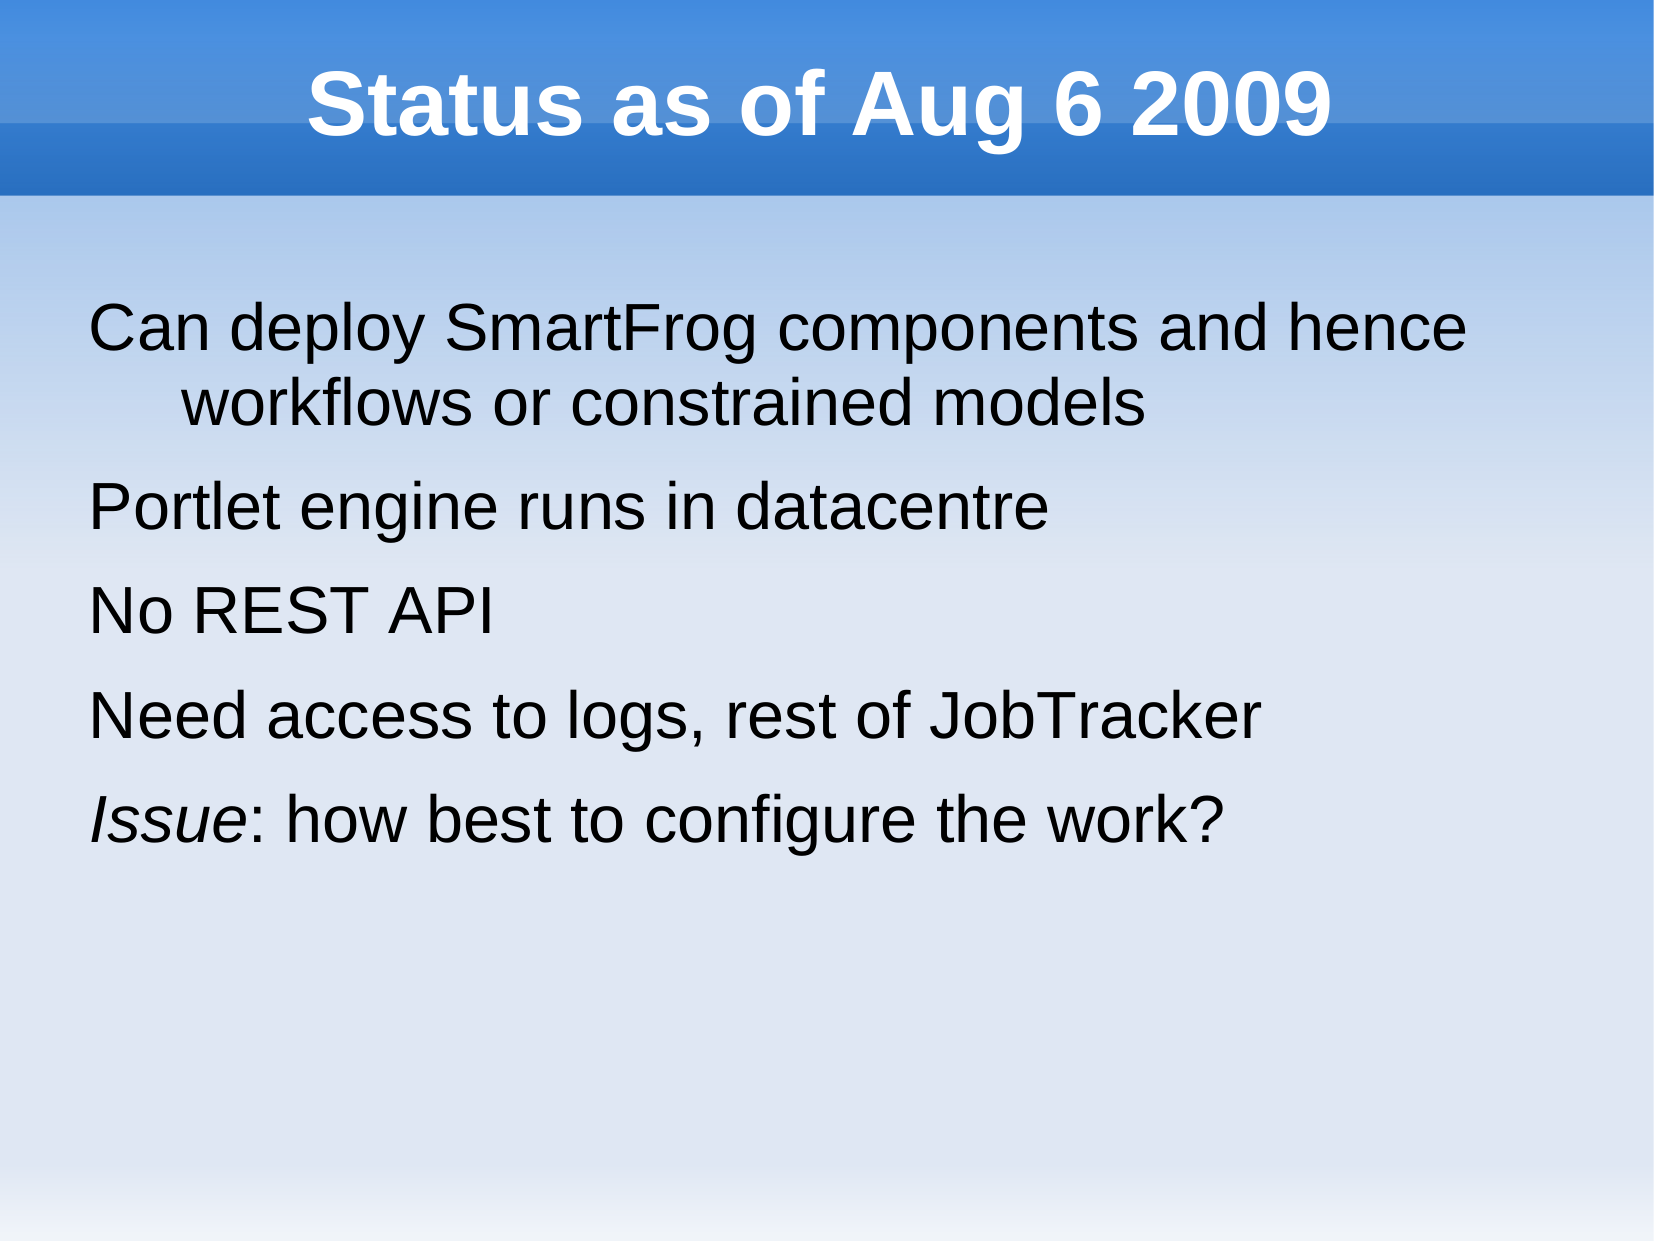

# Status as of Aug 6 2009
Can deploy SmartFrog components and hence workflows or constrained models
Portlet engine runs in datacentre
No REST API
Need access to logs, rest of JobTracker
Issue: how best to configure the work?